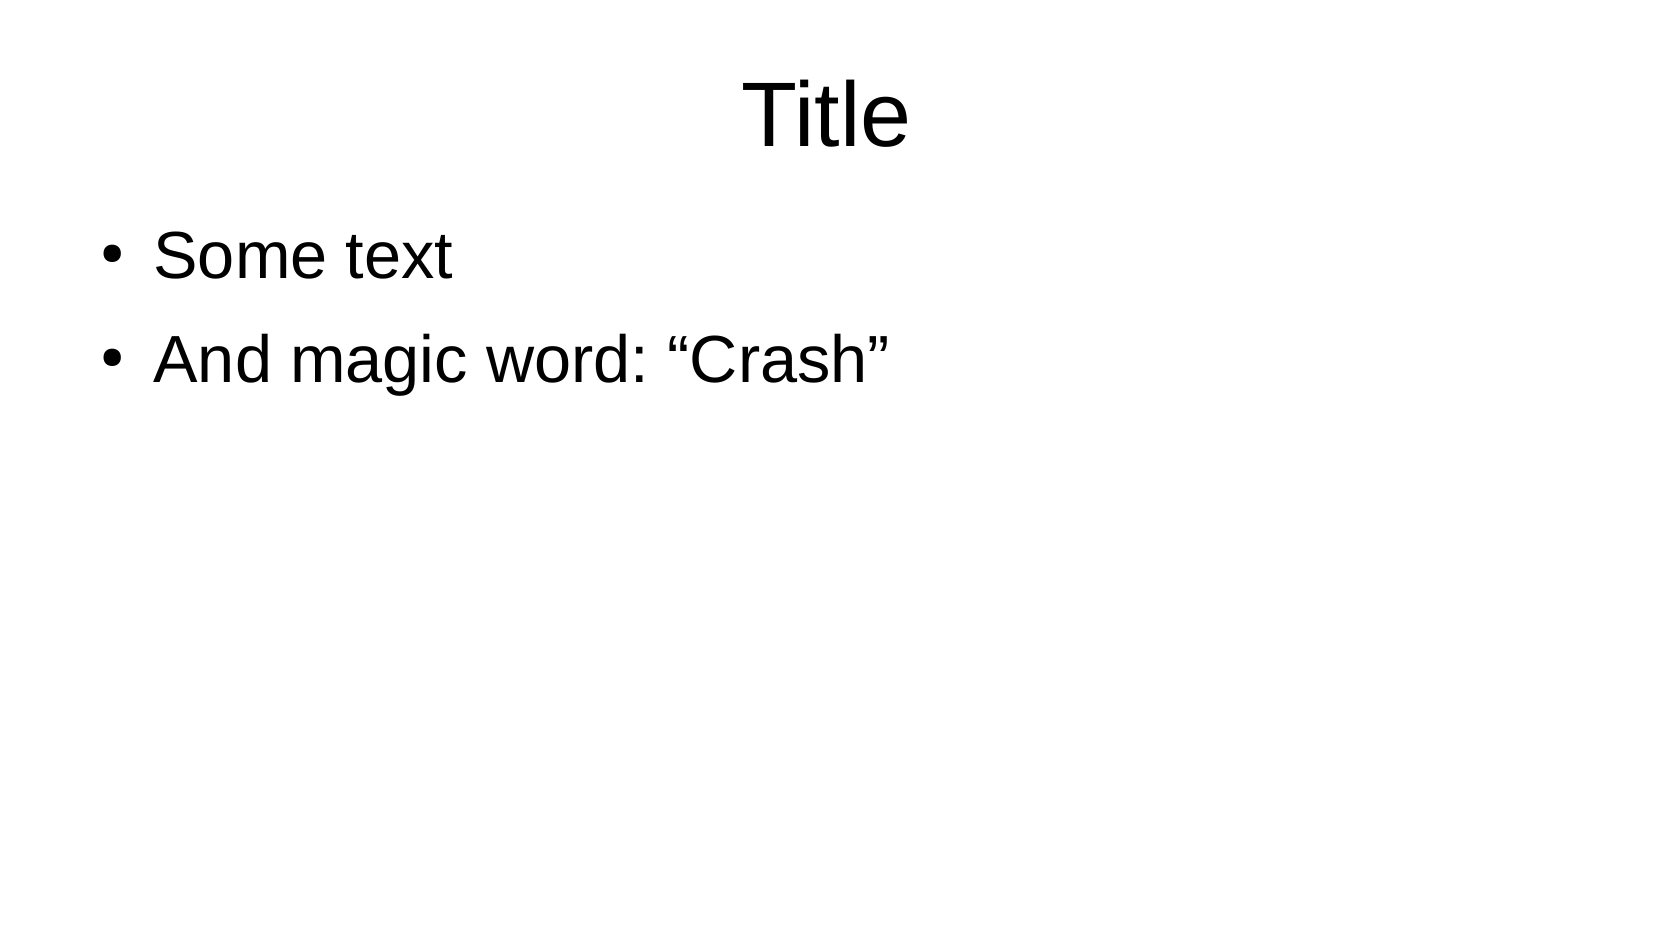

# Title
Some text
And magic word: “Crash”